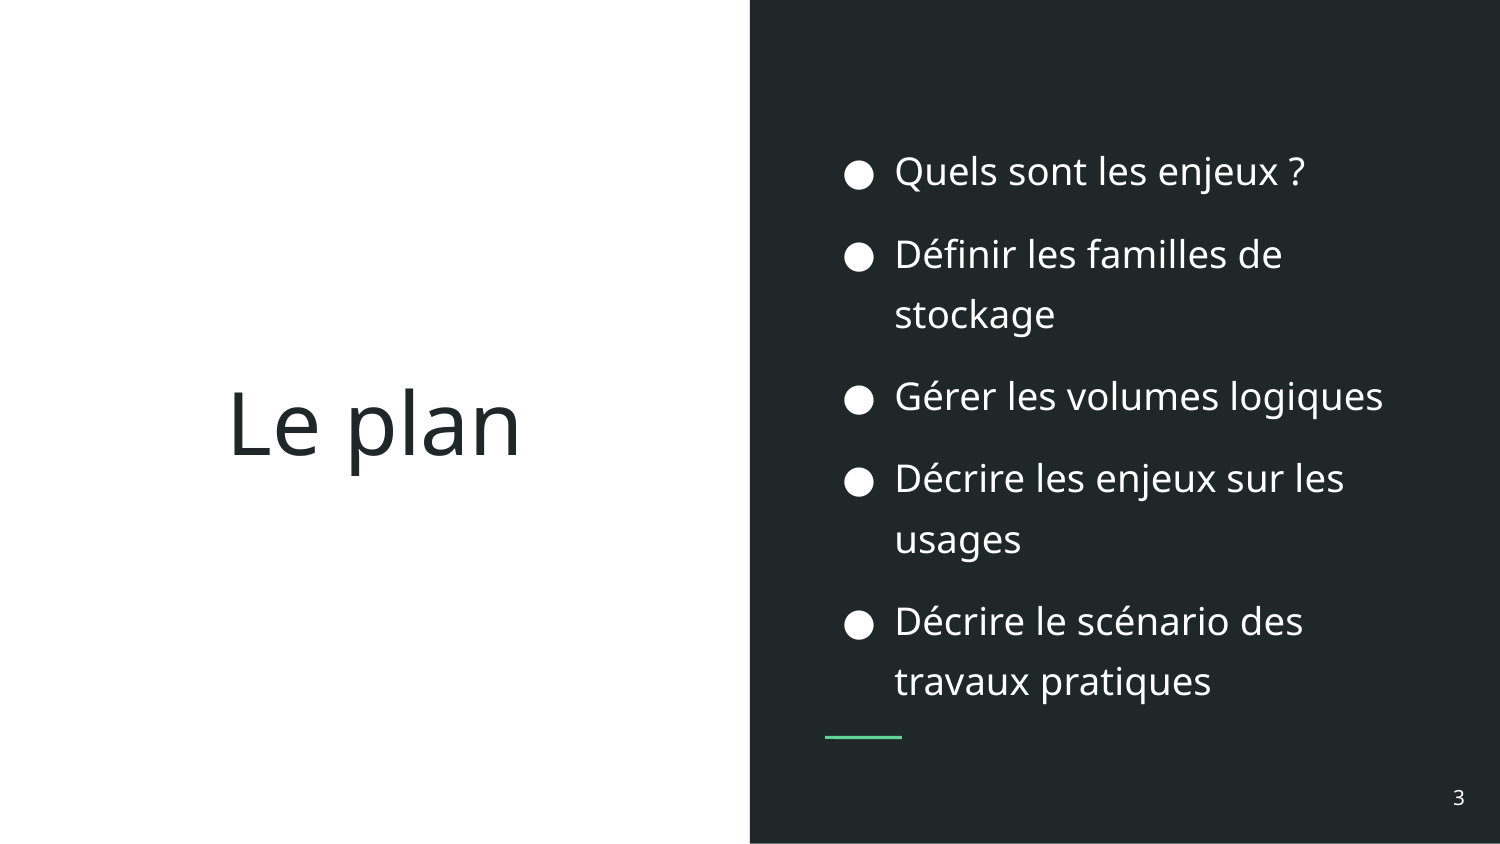

Quels sont les enjeux ?
Définir les familles de stockage
Gérer les volumes logiques
Décrire les enjeux sur les usages
Décrire le scénario des travaux pratiques
# Le plan